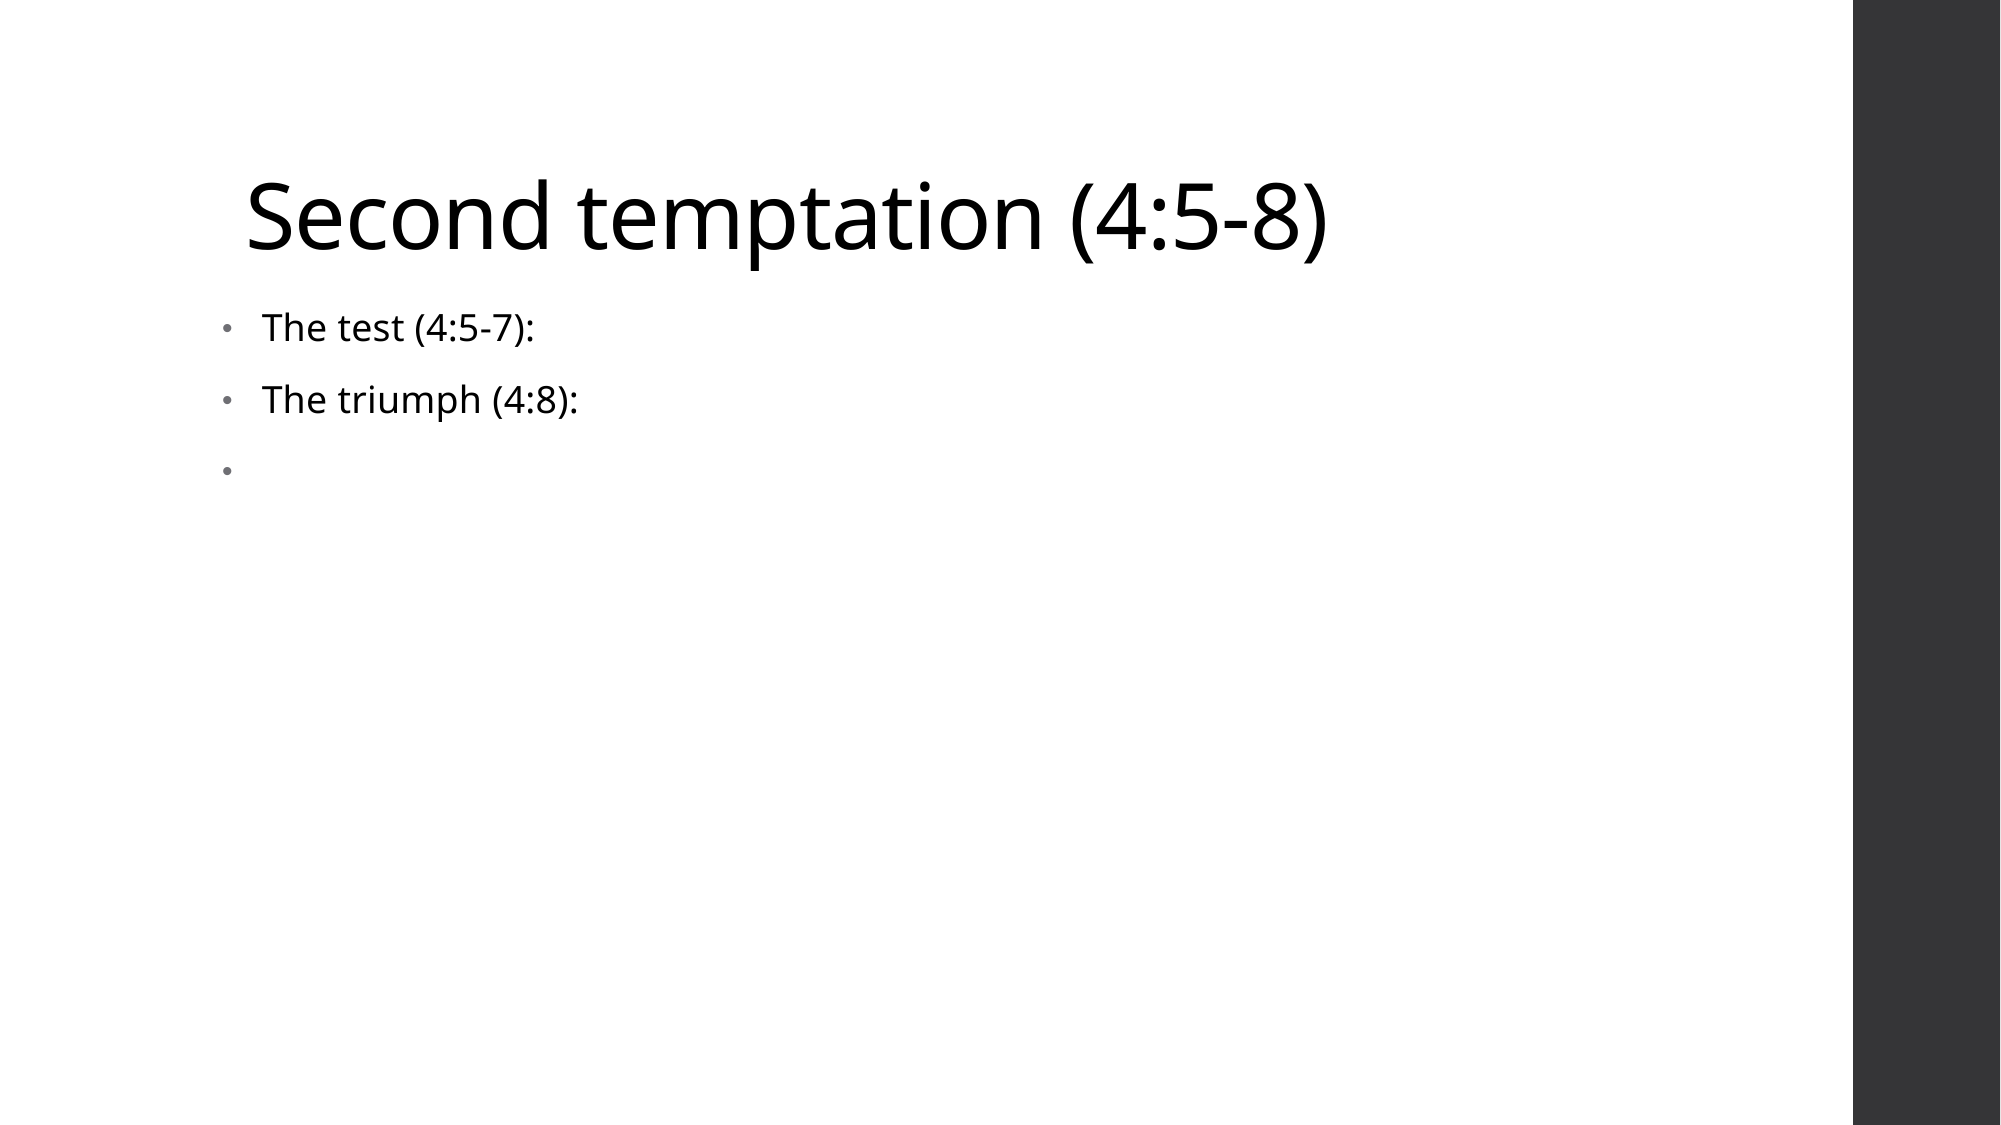

# Second temptation (4:5-8)
 The test (4:5-7):
 The triumph (4:8):